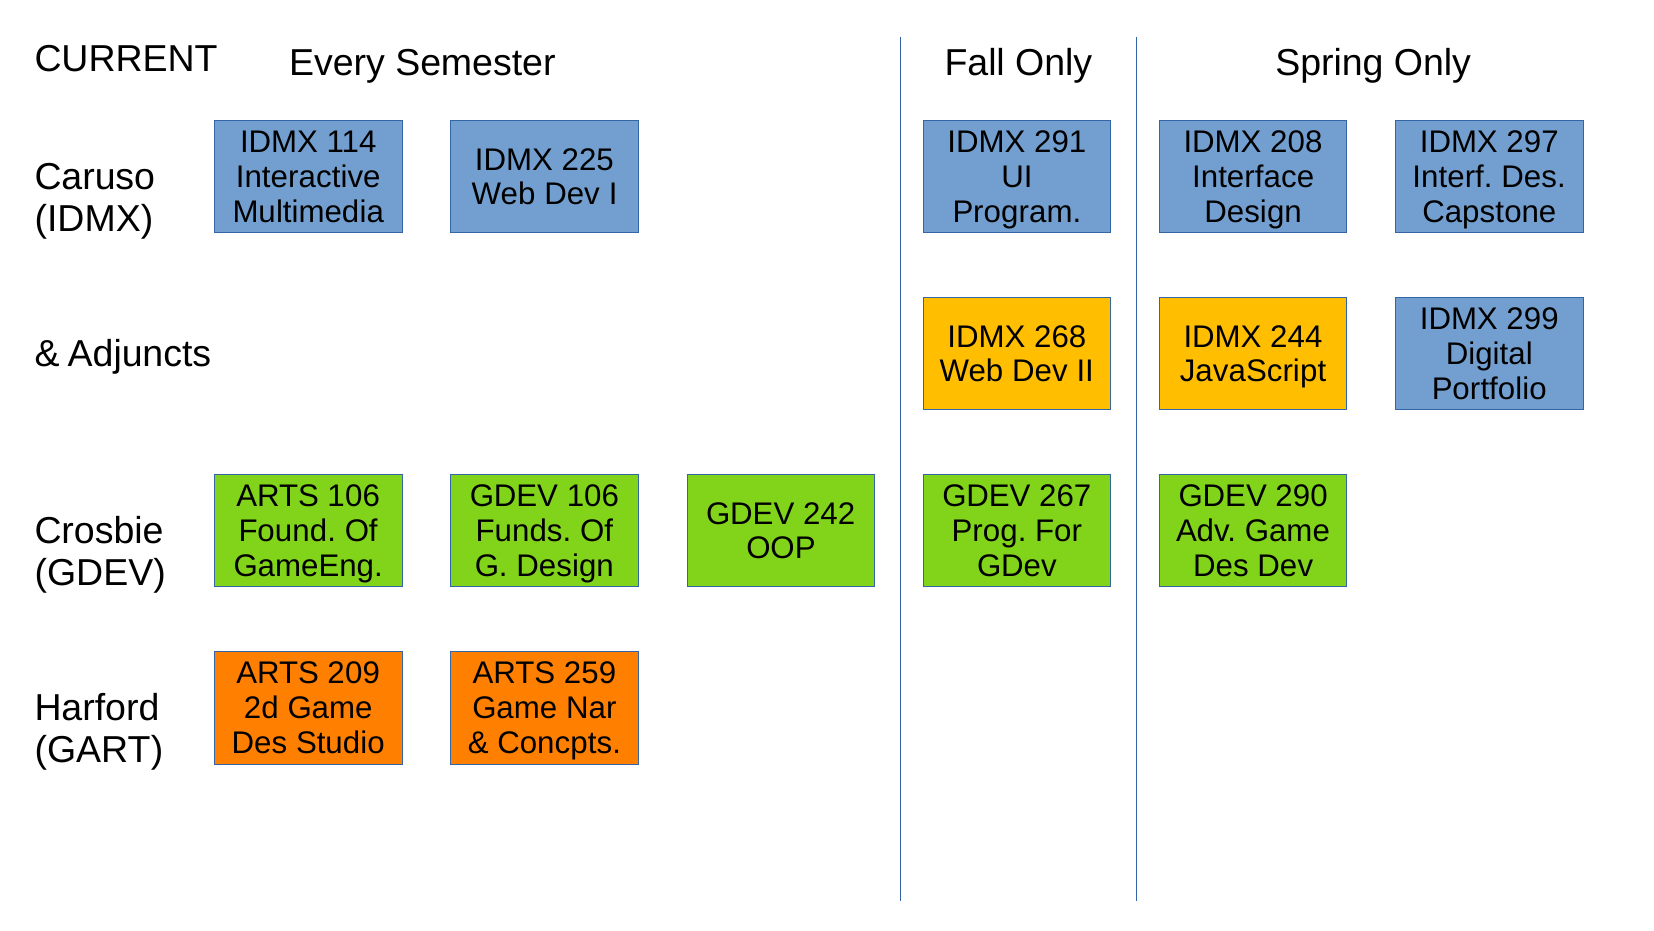

CURRENT
Every Semester
Fall Only
Spring Only
IDMX 114
Interactive Multimedia
IDMX 225
Web Dev I
IDMX 291
UI Program.
IDMX 208
Interface Design
IDMX 297
Interf. Des.
Capstone
Caruso
(IDMX)
IDMX 268
Web Dev II
IDMX 244
JavaScript
IDMX 299
Digital Portfolio
& Adjuncts
ARTS 106
Found. Of
GameEng.
GDEV 106
Funds. Of
G. Design
GDEV 242
OOP
GDEV 267
Prog. For
GDev
GDEV 290
Adv. Game
Des Dev
Crosbie
(GDEV)
ARTS 209
2d Game
Des Studio
ARTS 259
Game Nar & Concpts.
Harford
(GART)